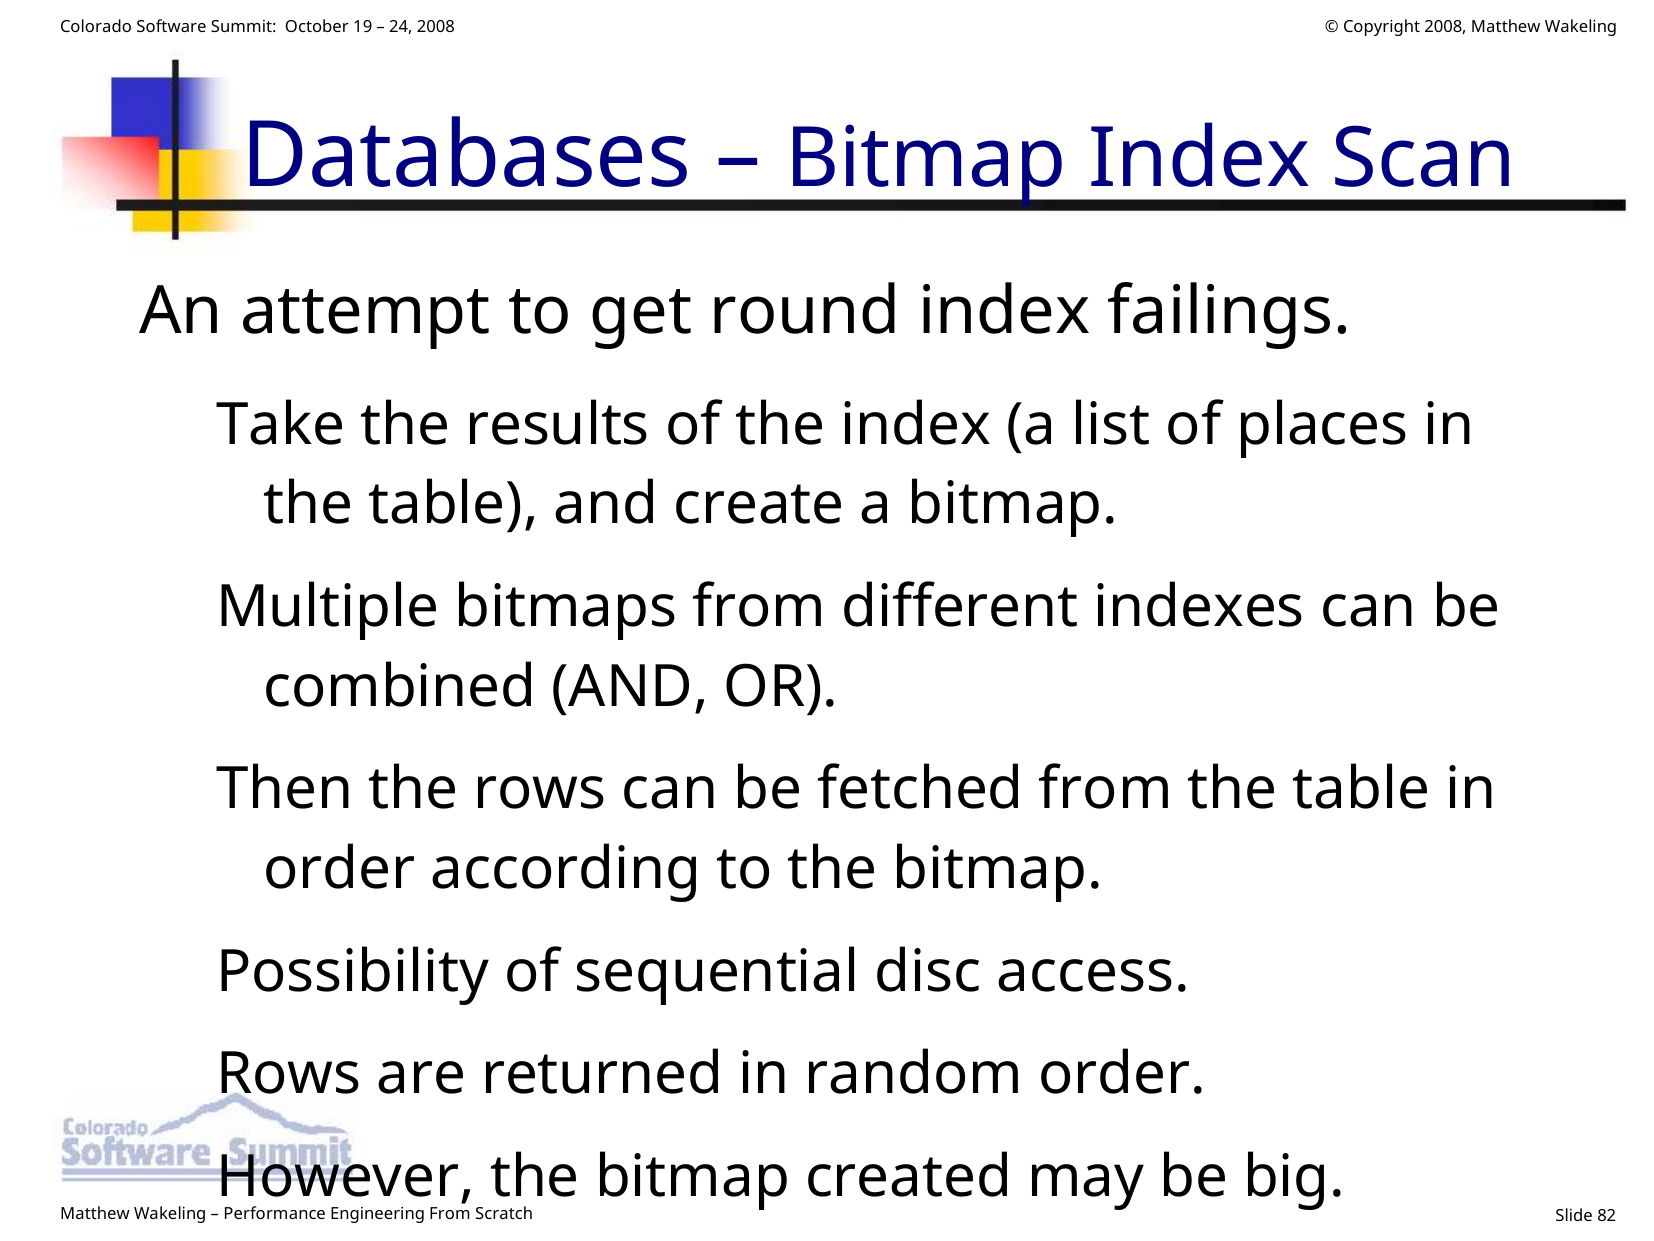

# Databases – Bitmap Index Scan
An attempt to get round index failings.
Take the results of the index (a list of places in the table), and create a bitmap.
Multiple bitmaps from different indexes can be combined (AND, OR).
Then the rows can be fetched from the table in order according to the bitmap.
Possibility of sequential disc access.
Rows are returned in random order.
However, the bitmap created may be big.